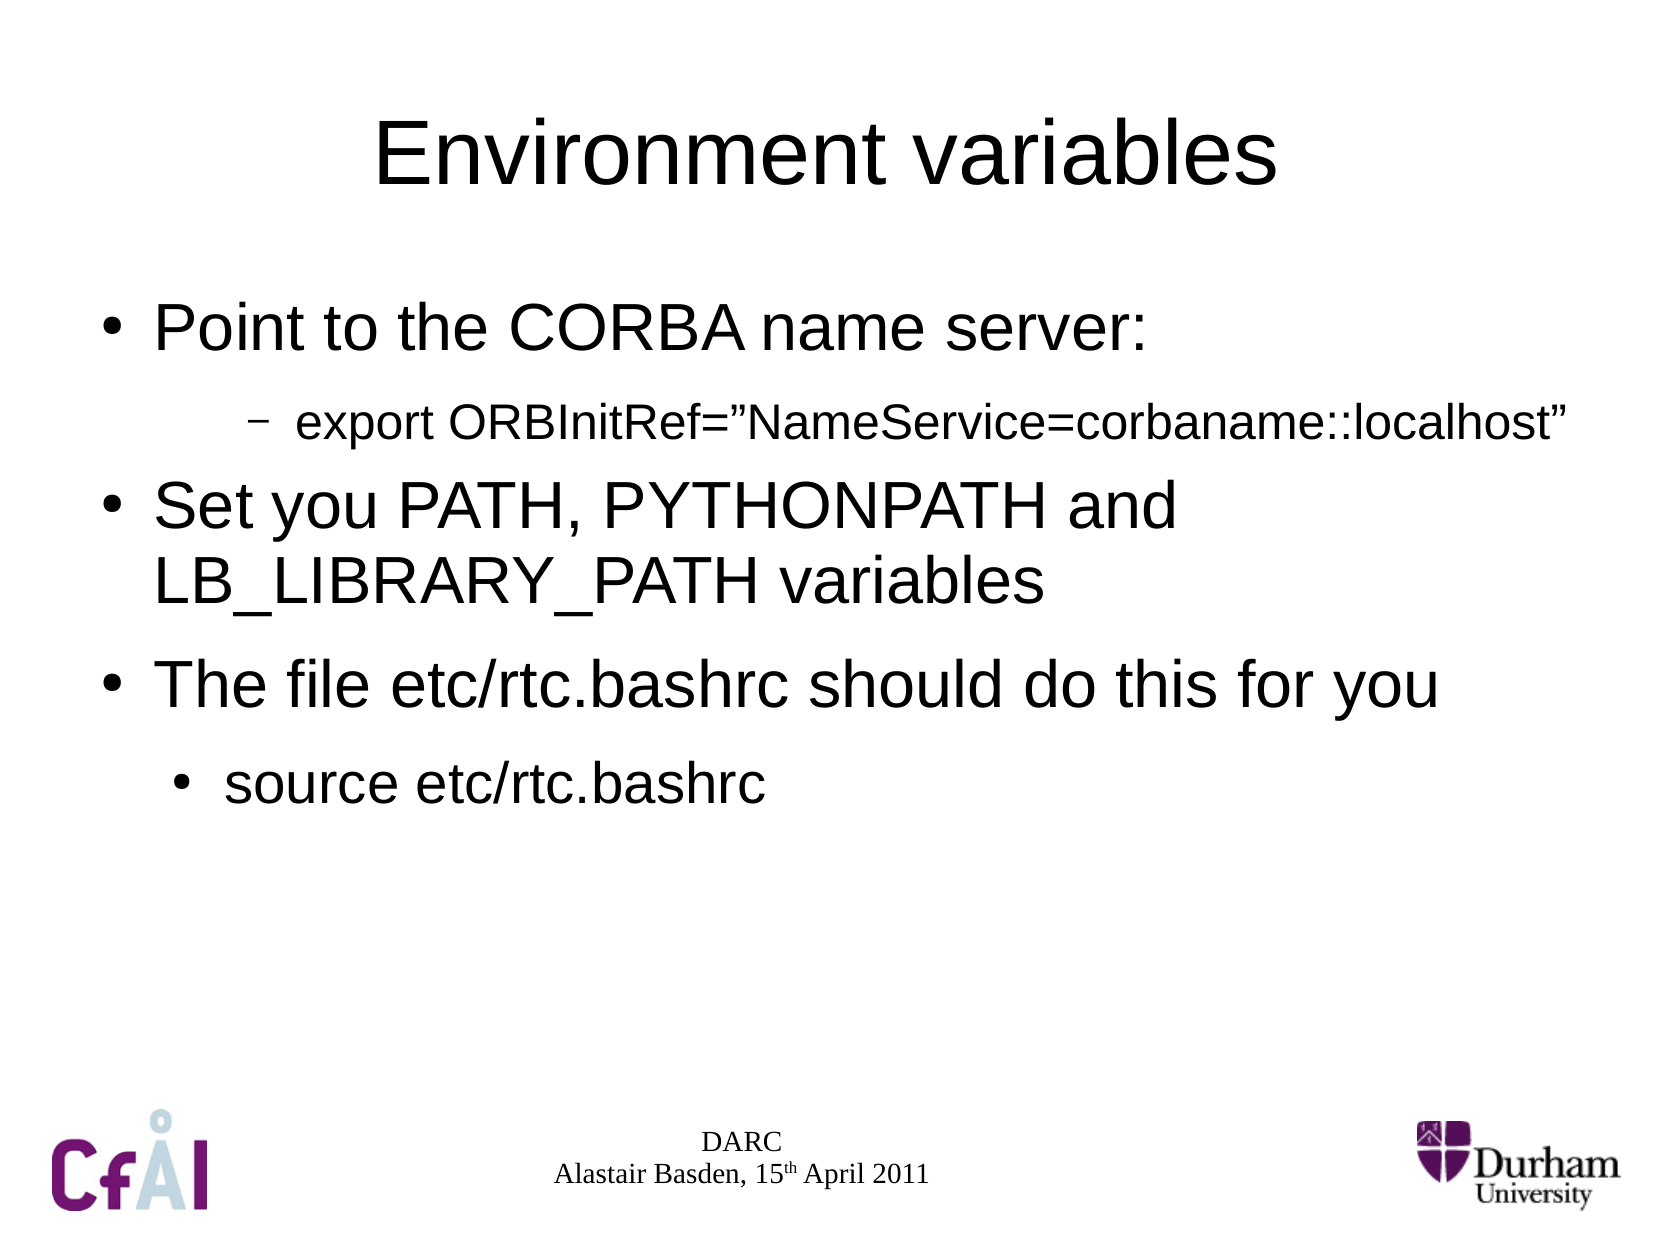

# Environment variables
Point to the CORBA name server:
export ORBInitRef=”NameService=corbaname::localhost”
Set you PATH, PYTHONPATH and LB_LIBRARY_PATH variables
The file etc/rtc.bashrc should do this for you
source etc/rtc.bashrc